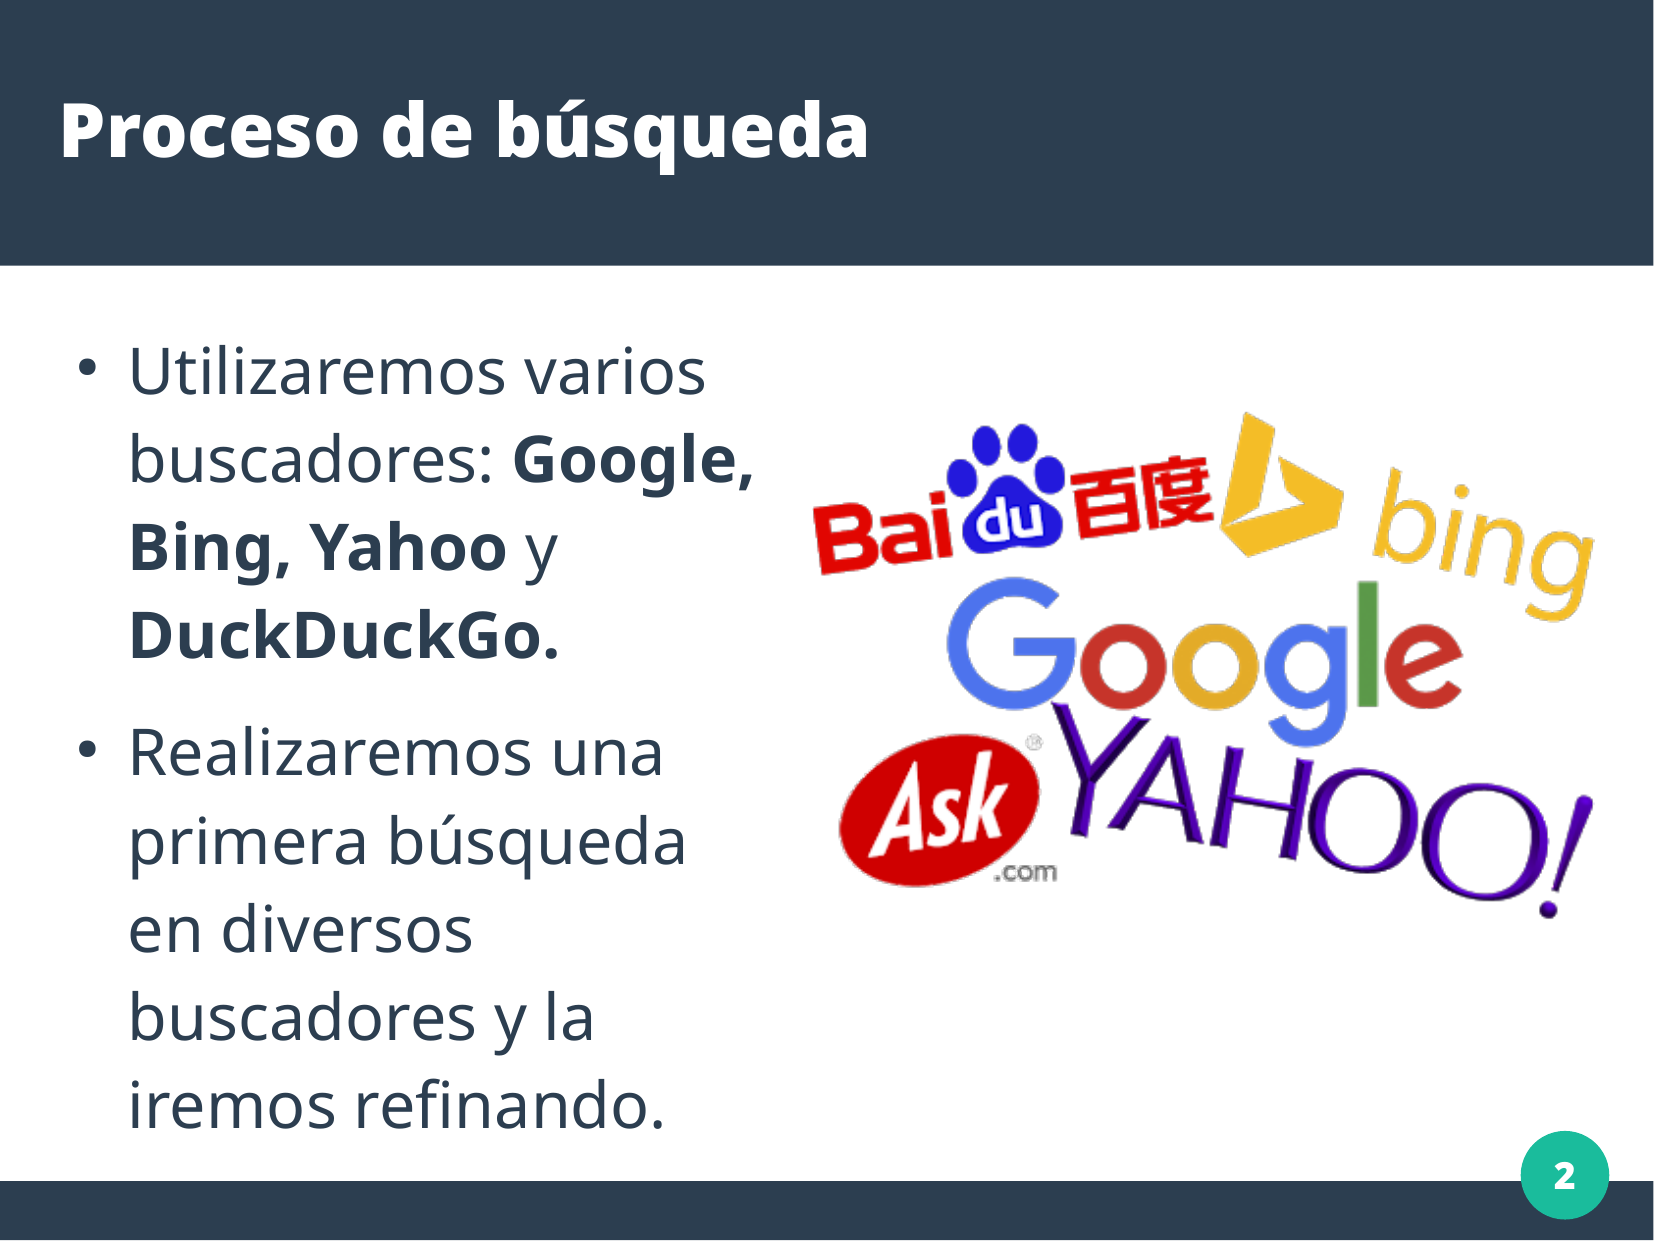

# Proceso de búsqueda
Utilizaremos varios buscadores: Google, Bing, Yahoo y DuckDuckGo.
Realizaremos una primera búsqueda en diversos buscadores y la iremos refinando.
2